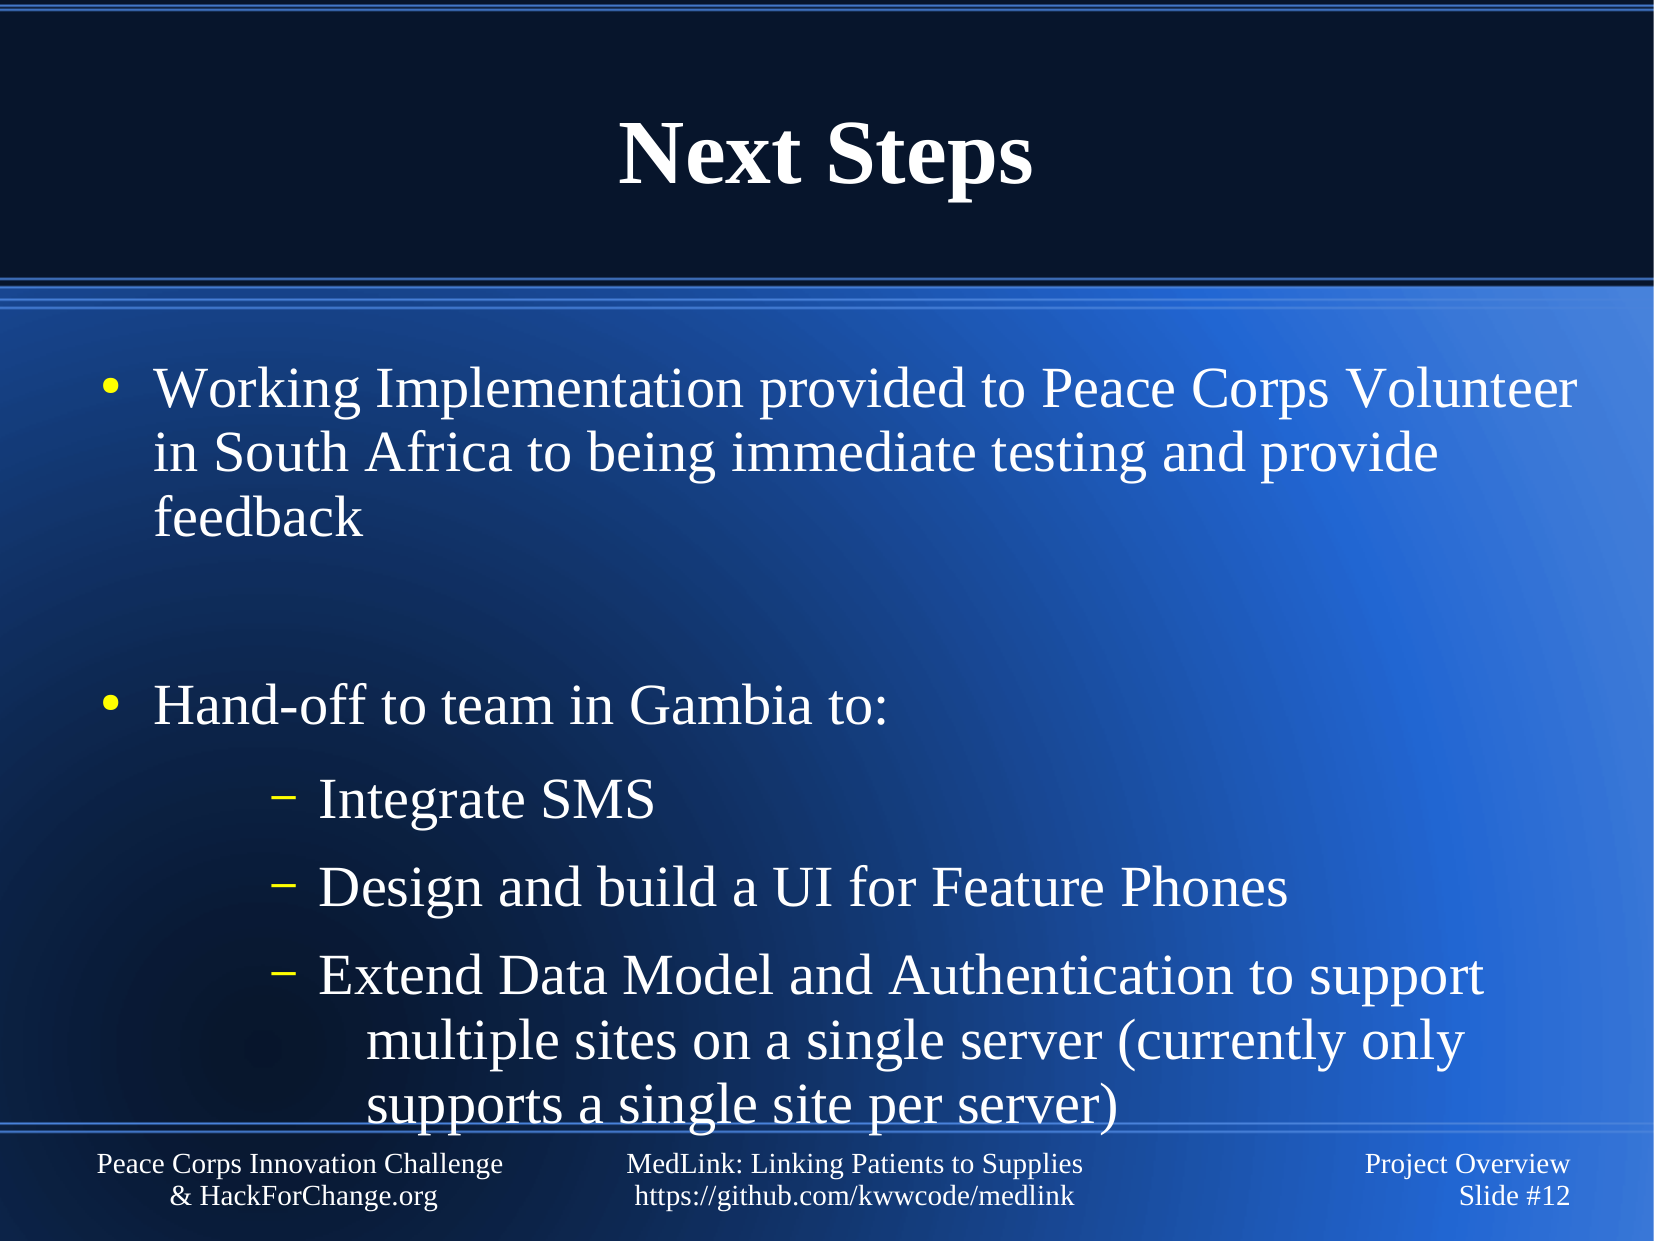

# Next Steps
Working Implementation provided to Peace Corps Volunteer in South Africa to being immediate testing and provide feedback
Hand-off to team in Gambia to:
Integrate SMS
Design and build a UI for Feature Phones
Extend Data Model and Authentication to support multiple sites on a single server (currently only supports a single site per server)
12